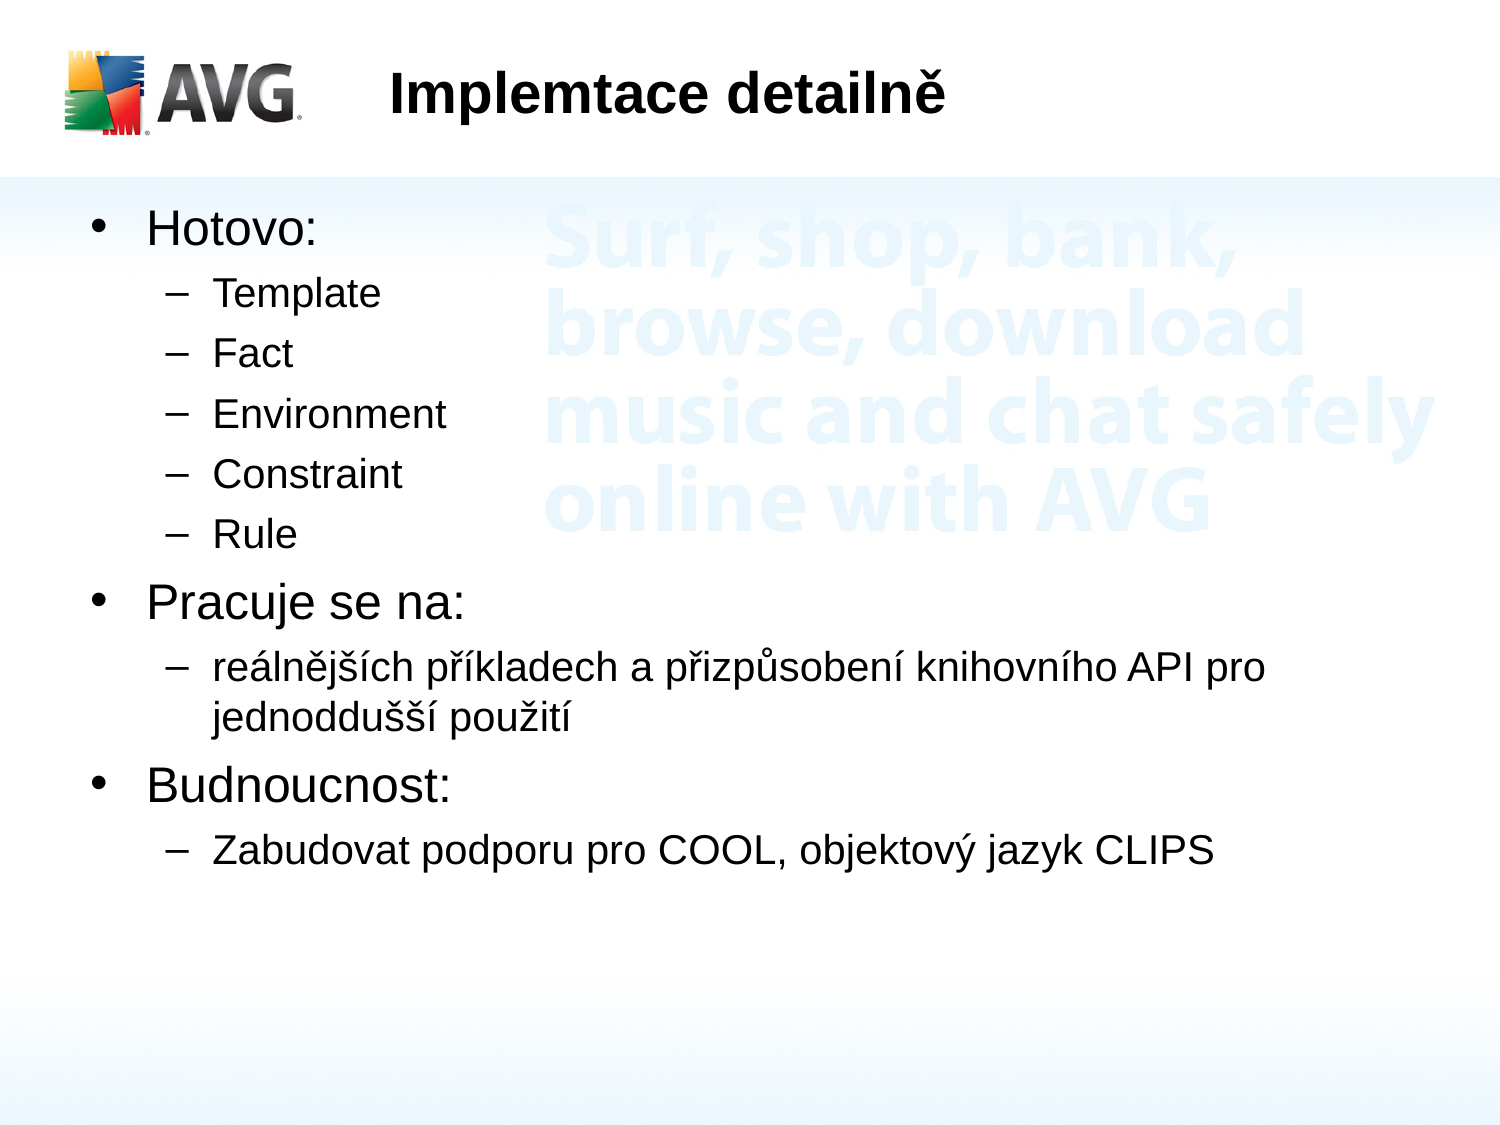

# Implemtace detailně
Hotovo:
Template
Fact
Environment
Constraint
Rule
Pracuje se na:
reálnějších příkladech a přizpůsobení knihovního API pro jednoddušší použití
Budnoucnost:
Zabudovat podporu pro COOL, objektový jazyk CLIPS